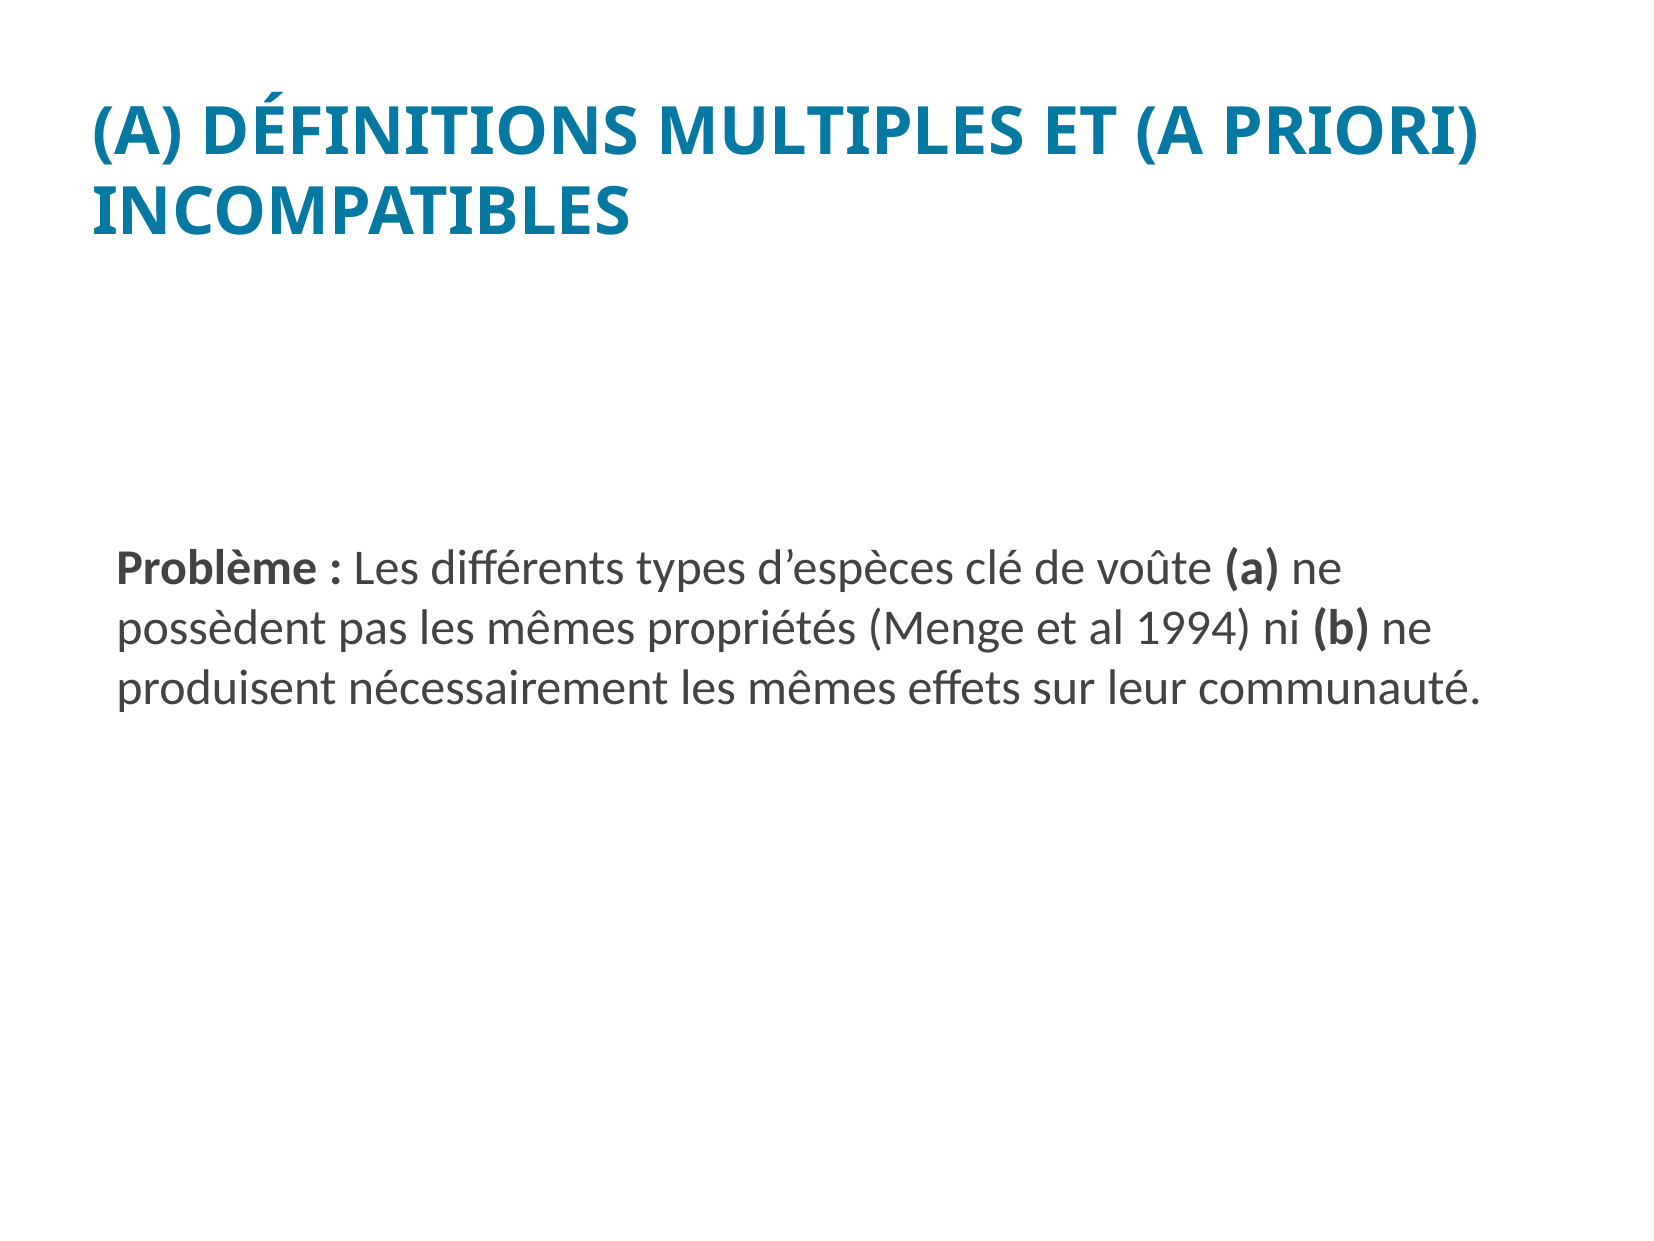

# (a) Définitions multiples et (a priori) incompatibles
Problème : Les différents types d’espèces clé de voûte (a) ne possèdent pas les mêmes propriétés (Menge et al 1994) ni (b) ne produisent nécessairement les mêmes effets sur leur communauté.